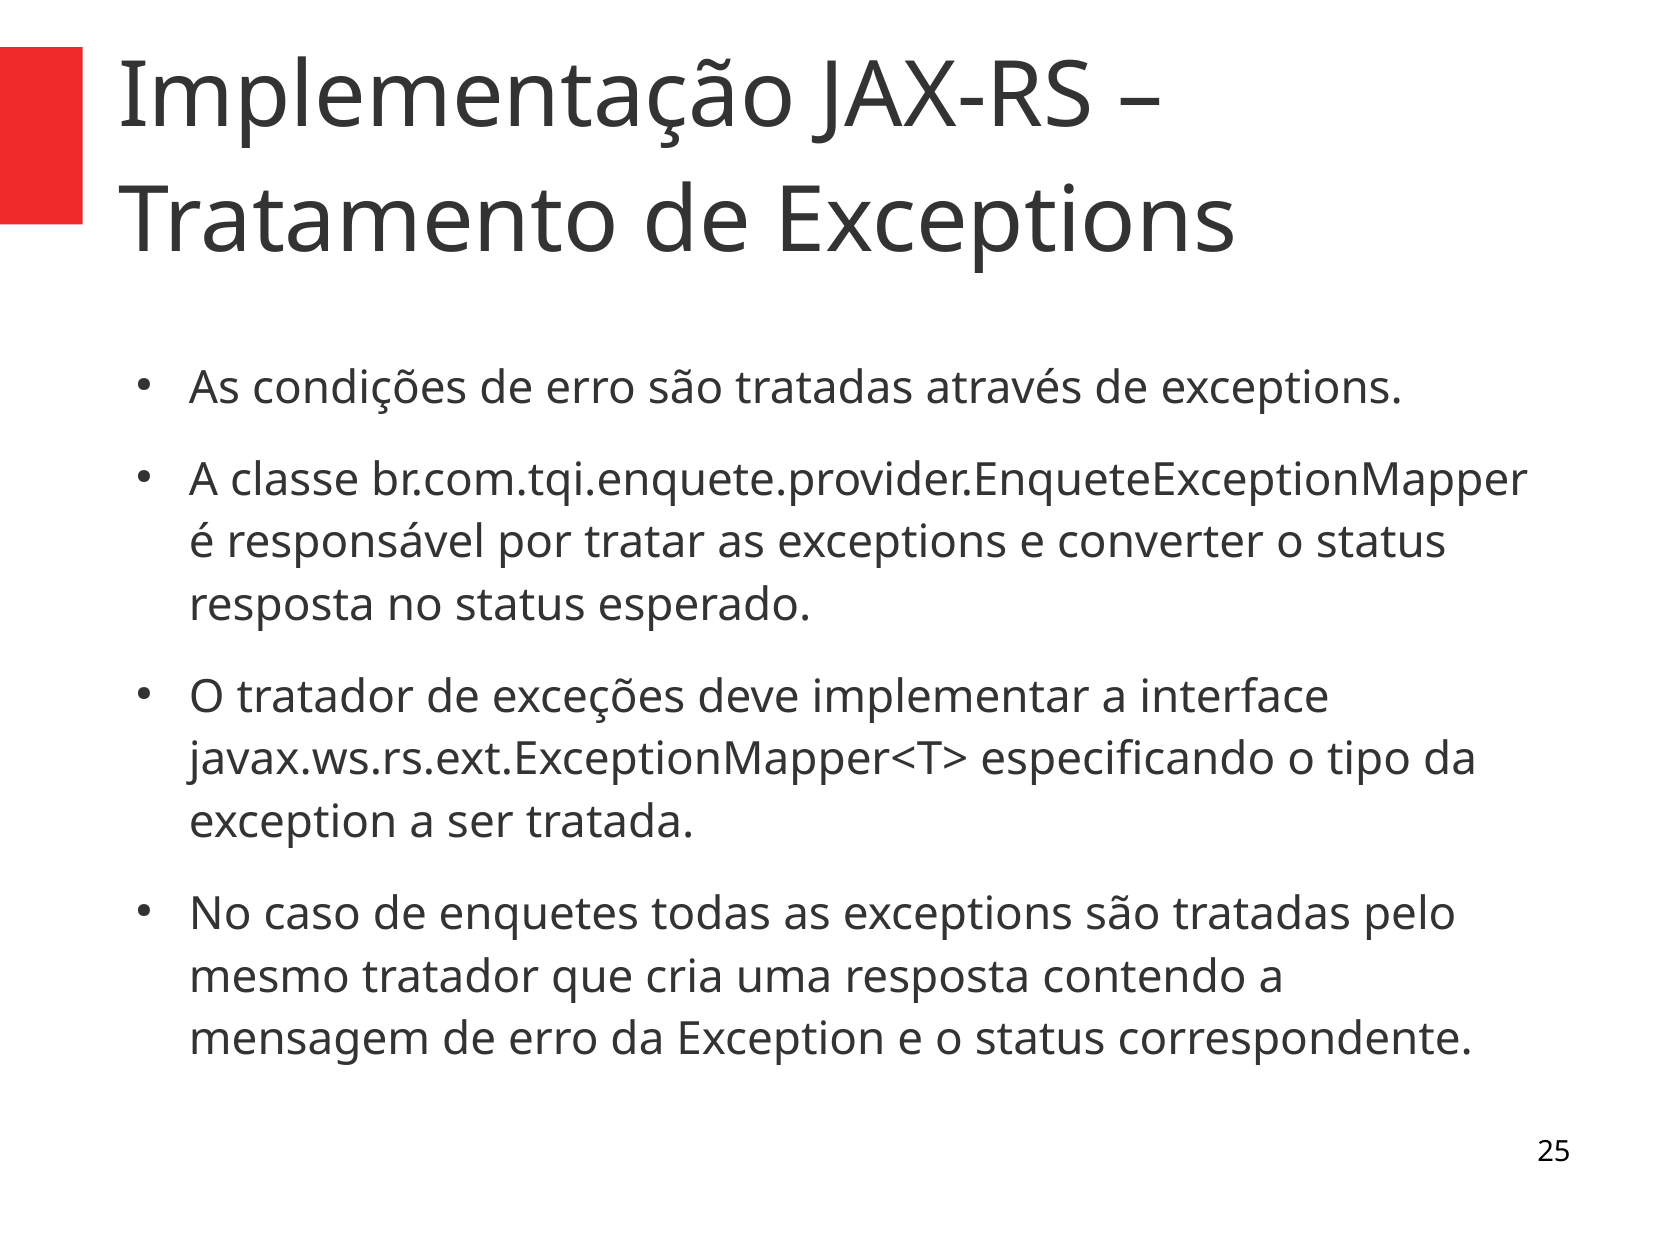

# Implementação JAX-RS – Tratamento de Exceptions
As condições de erro são tratadas através de exceptions.
A classe br.com.tqi.enquete.provider.EnqueteExceptionMapper é responsável por tratar as exceptions e converter o status resposta no status esperado.
O tratador de exceções deve implementar a interface javax.ws.rs.ext.ExceptionMapper<T> especificando o tipo da exception a ser tratada.
No caso de enquetes todas as exceptions são tratadas pelo mesmo tratador que cria uma resposta contendo a mensagem de erro da Exception e o status correspondente.
25